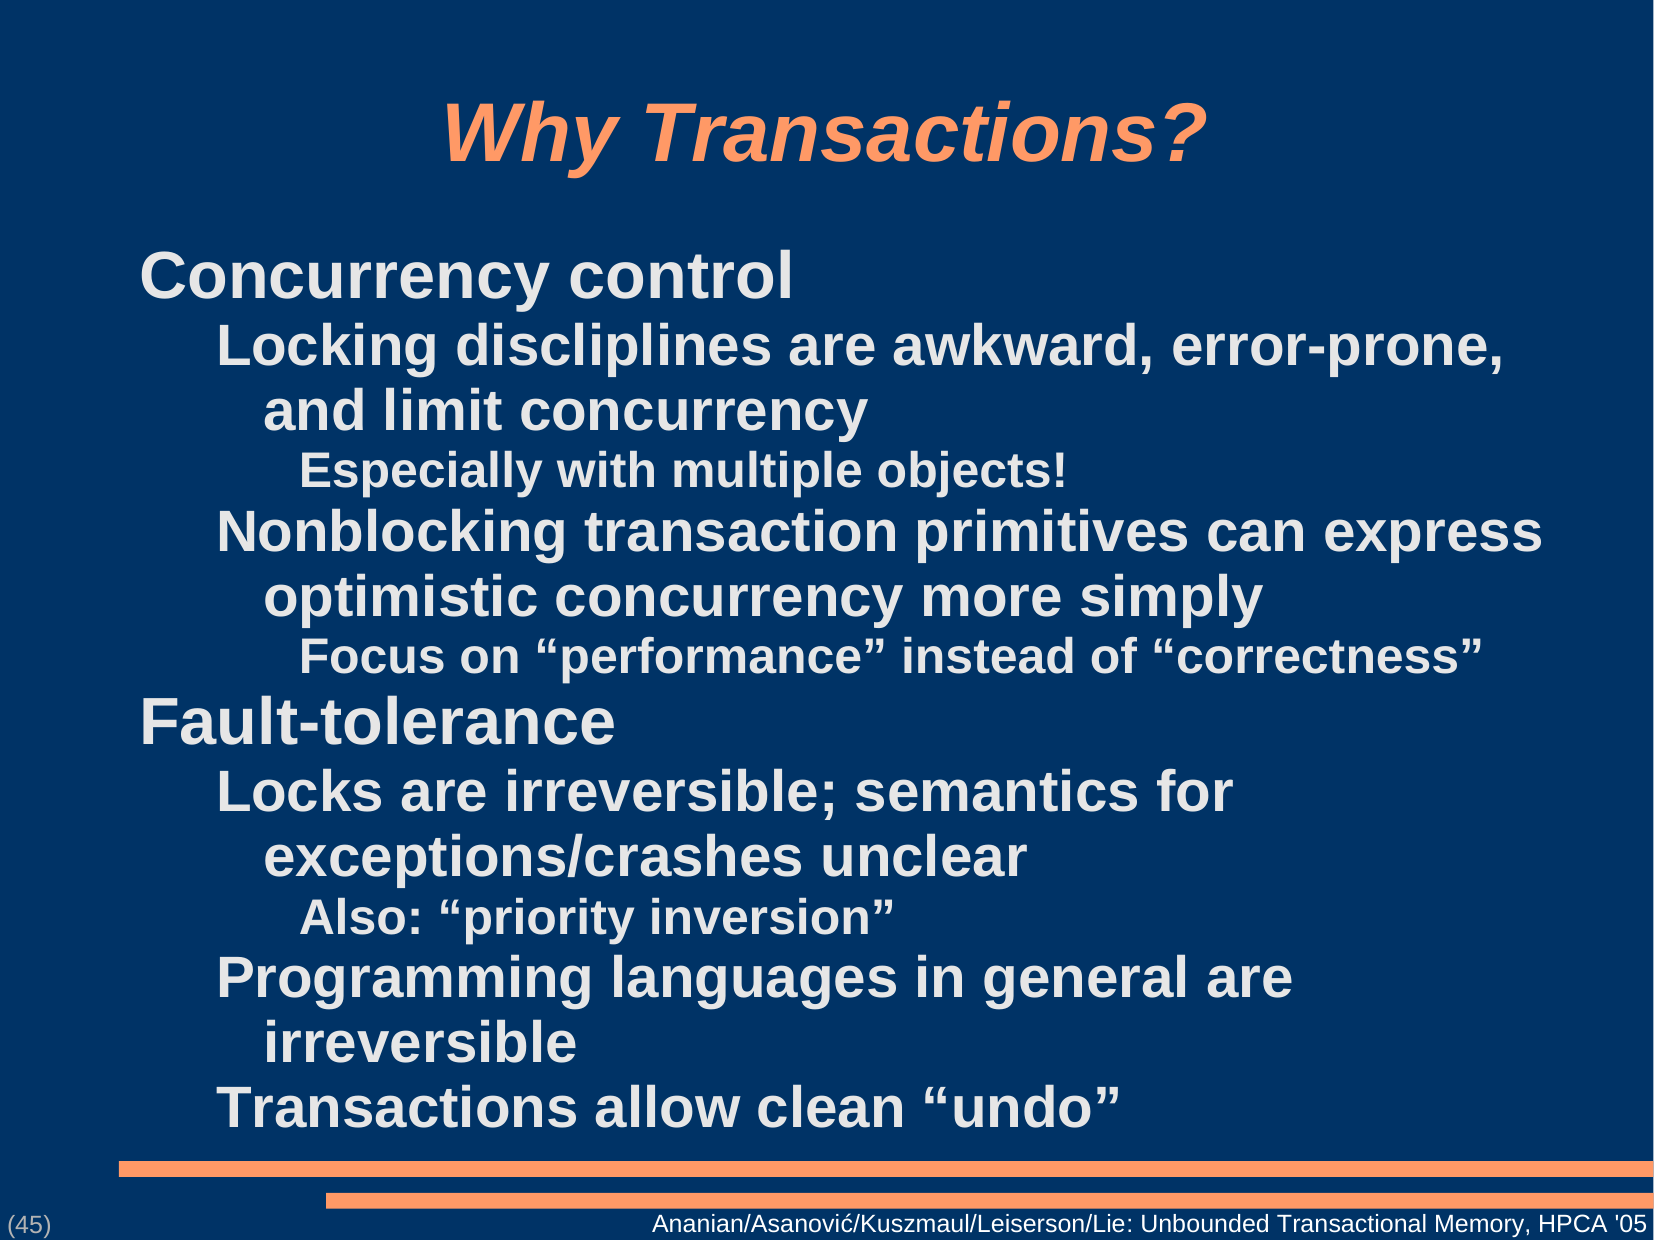

# Why Transactions?
Concurrency control
Locking discliplines are awkward, error-prone, and limit concurrency
Especially with multiple objects!
Nonblocking transaction primitives can express optimistic concurrency more simply
Focus on “performance” instead of “correctness”
Fault-tolerance
Locks are irreversible; semantics for exceptions/crashes unclear
Also: “priority inversion”
Programming languages in general are irreversible
Transactions allow clean “undo”